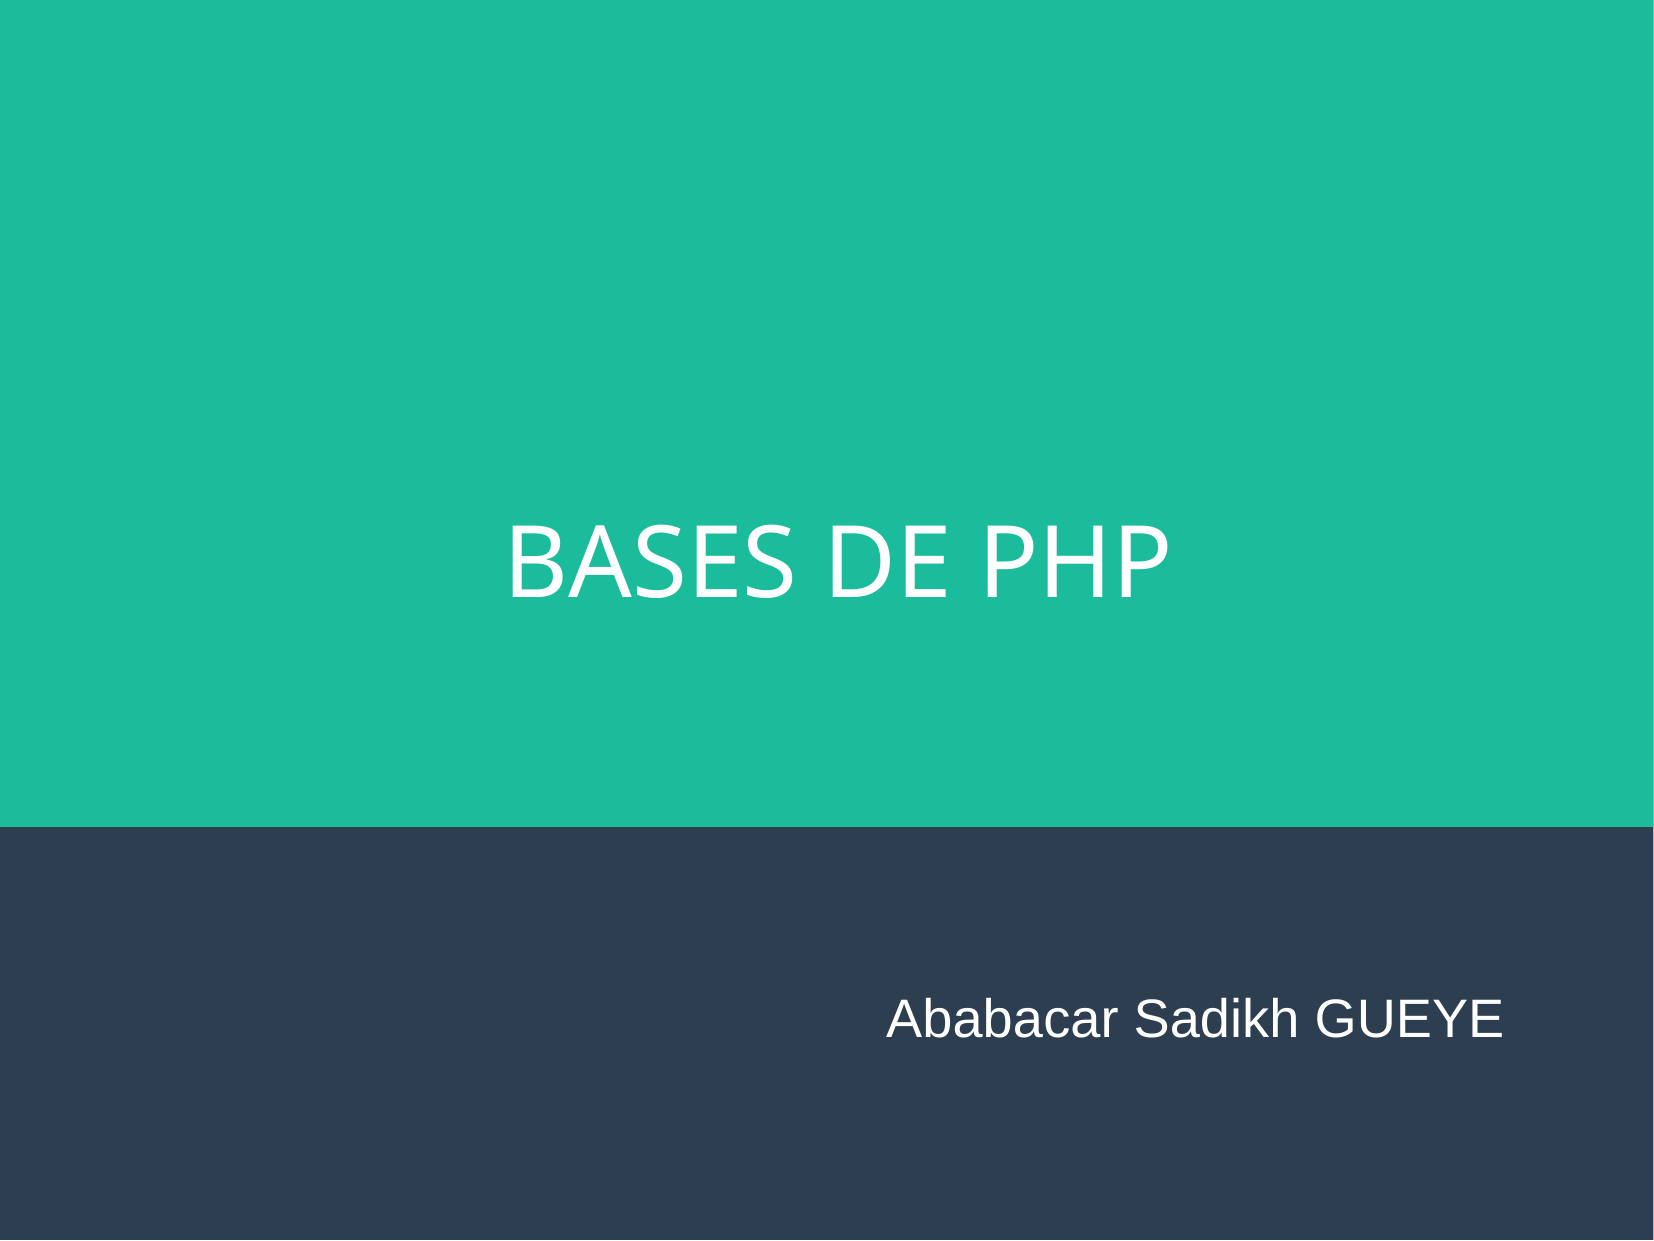

# BASES DE PHP
										Ababacar Sadikh GUEYE